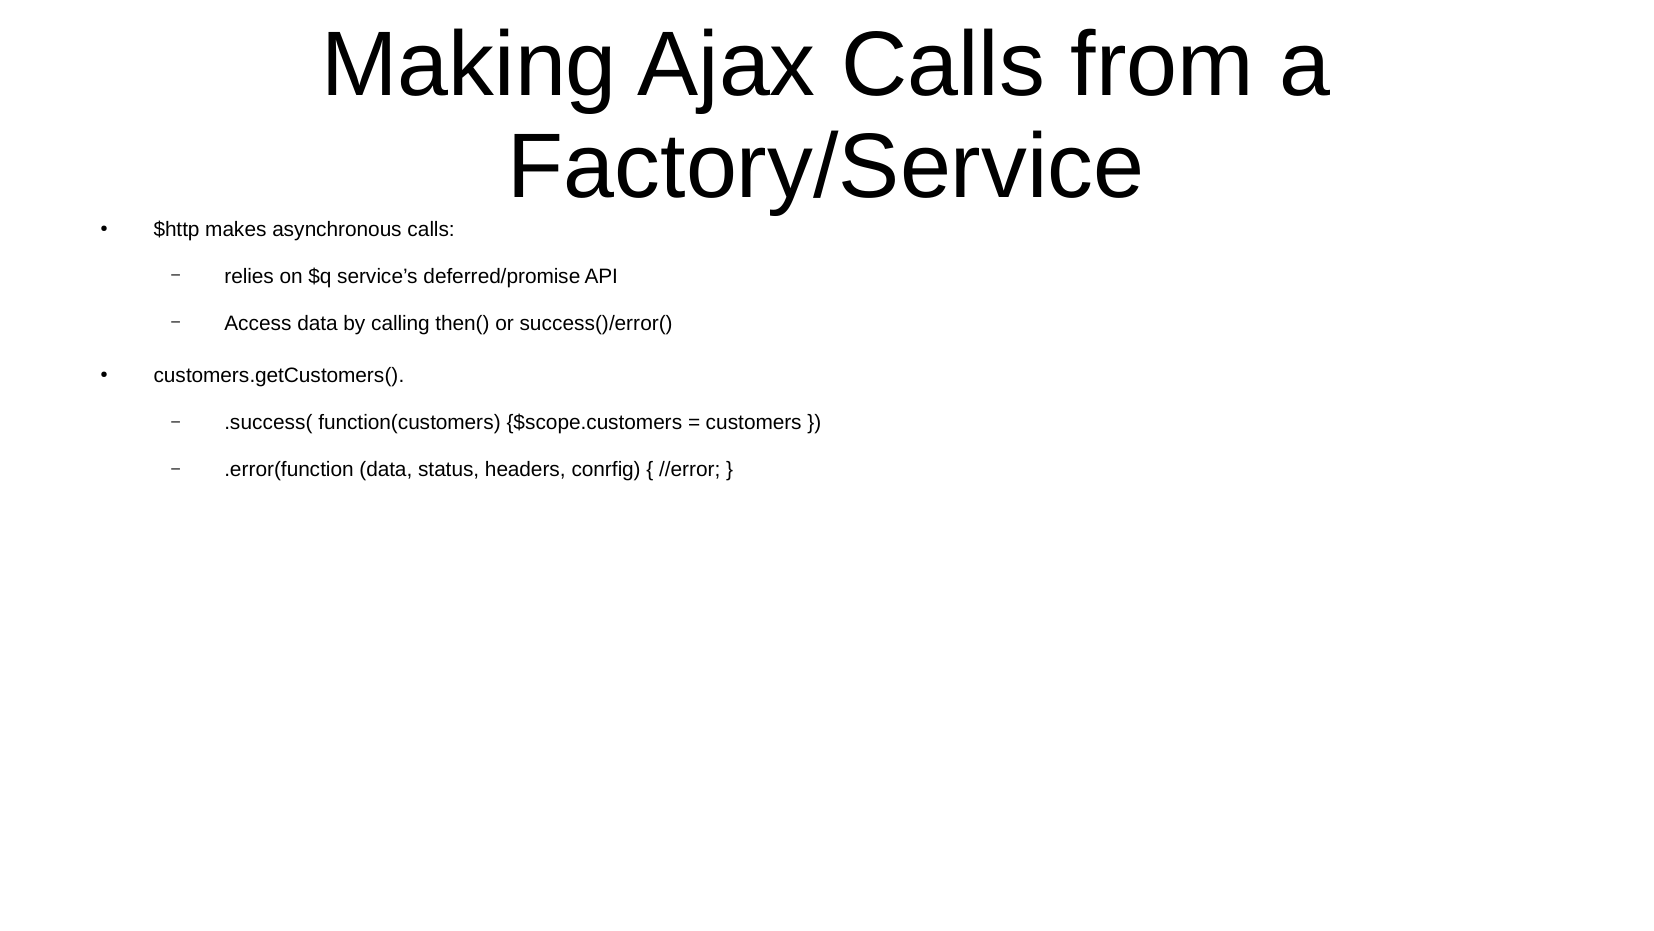

# Making Ajax Calls from a Factory/Service
$http makes asynchronous calls:
relies on $q service’s deferred/promise API
Access data by calling then() or success()/error()
customers.getCustomers().
.success( function(customers) {$scope.customers = customers })
.error(function (data, status, headers, conrfig) { //error; }